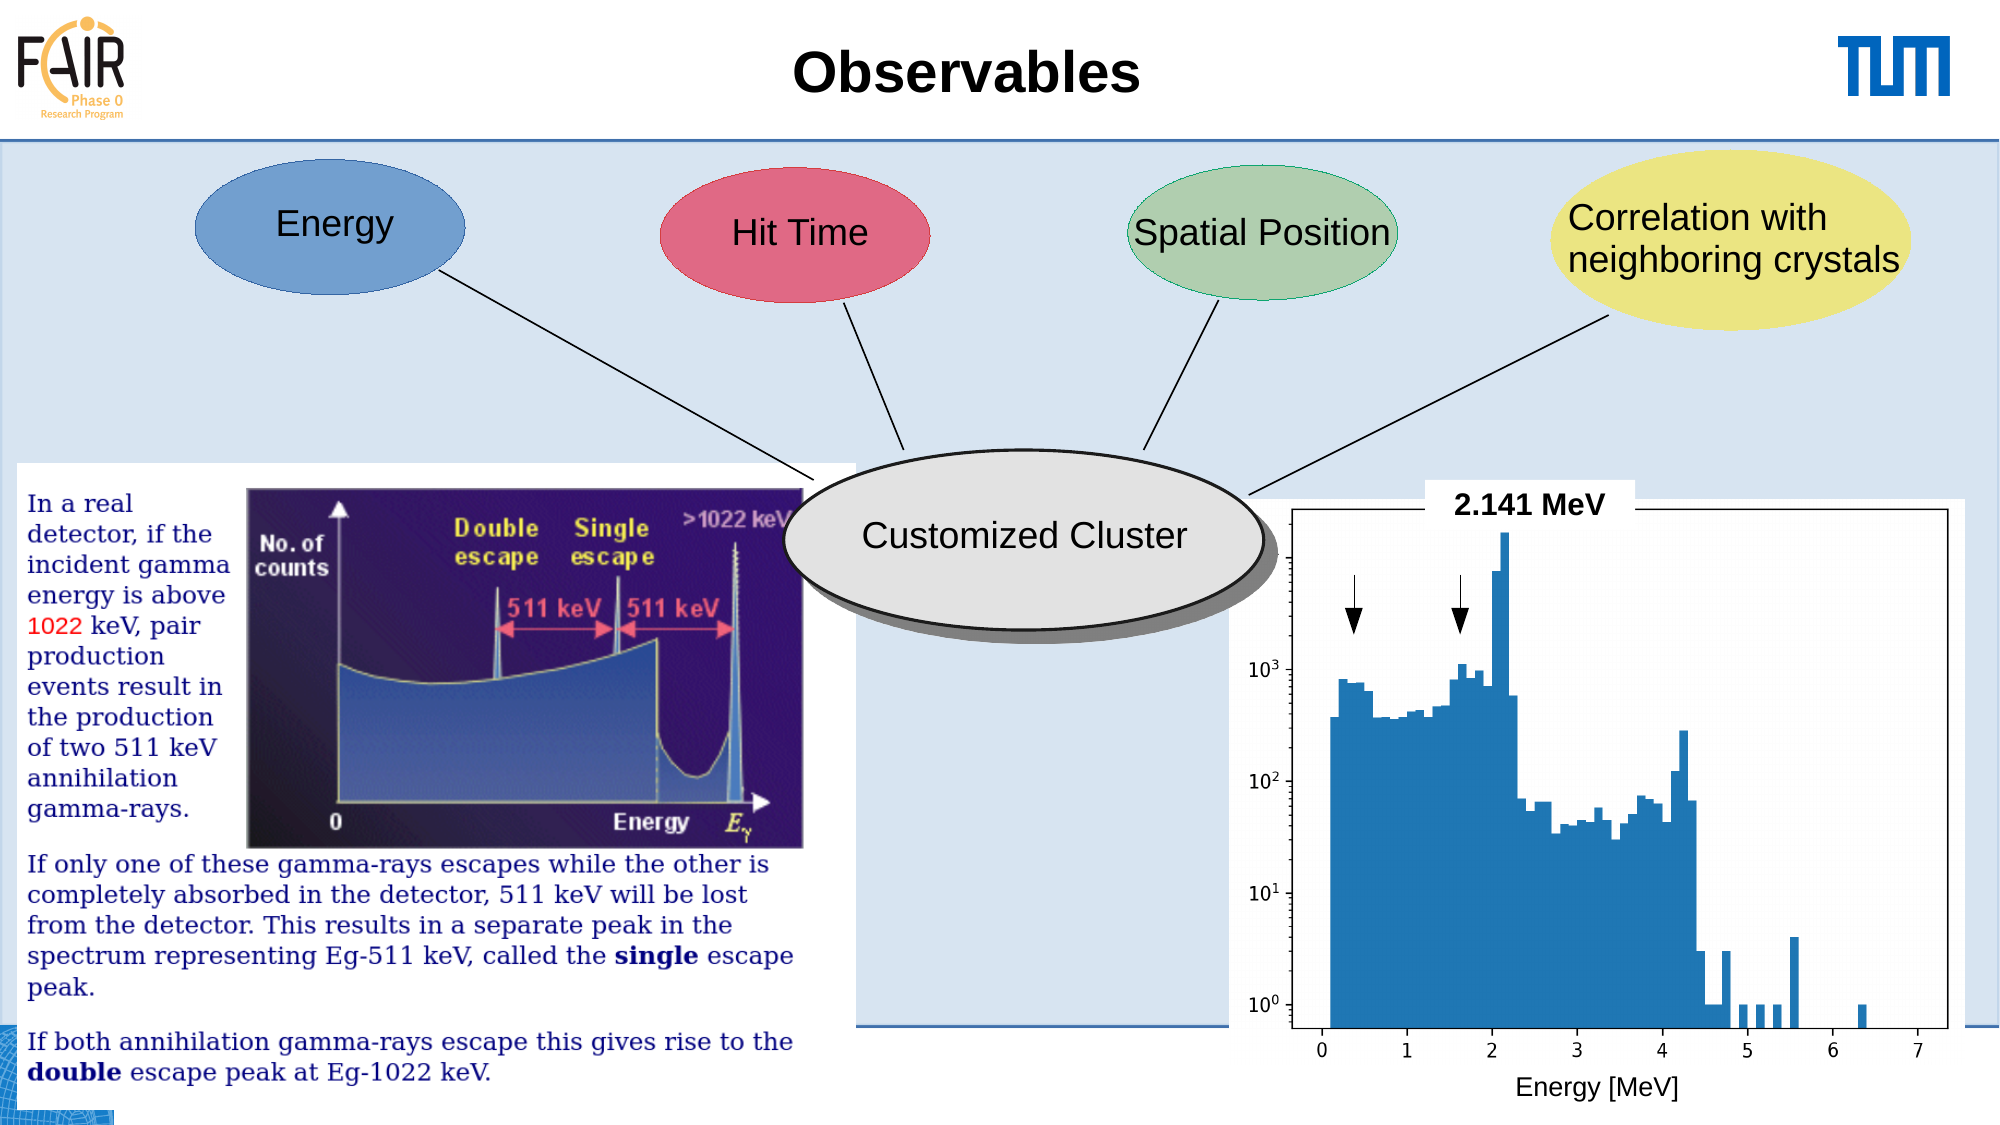

#
Observables
Correlation with neighboring crystals
Energy
Spatial Position
Hit Time
Customized Cluster
2.141 MeV
Energy [MeV]
3